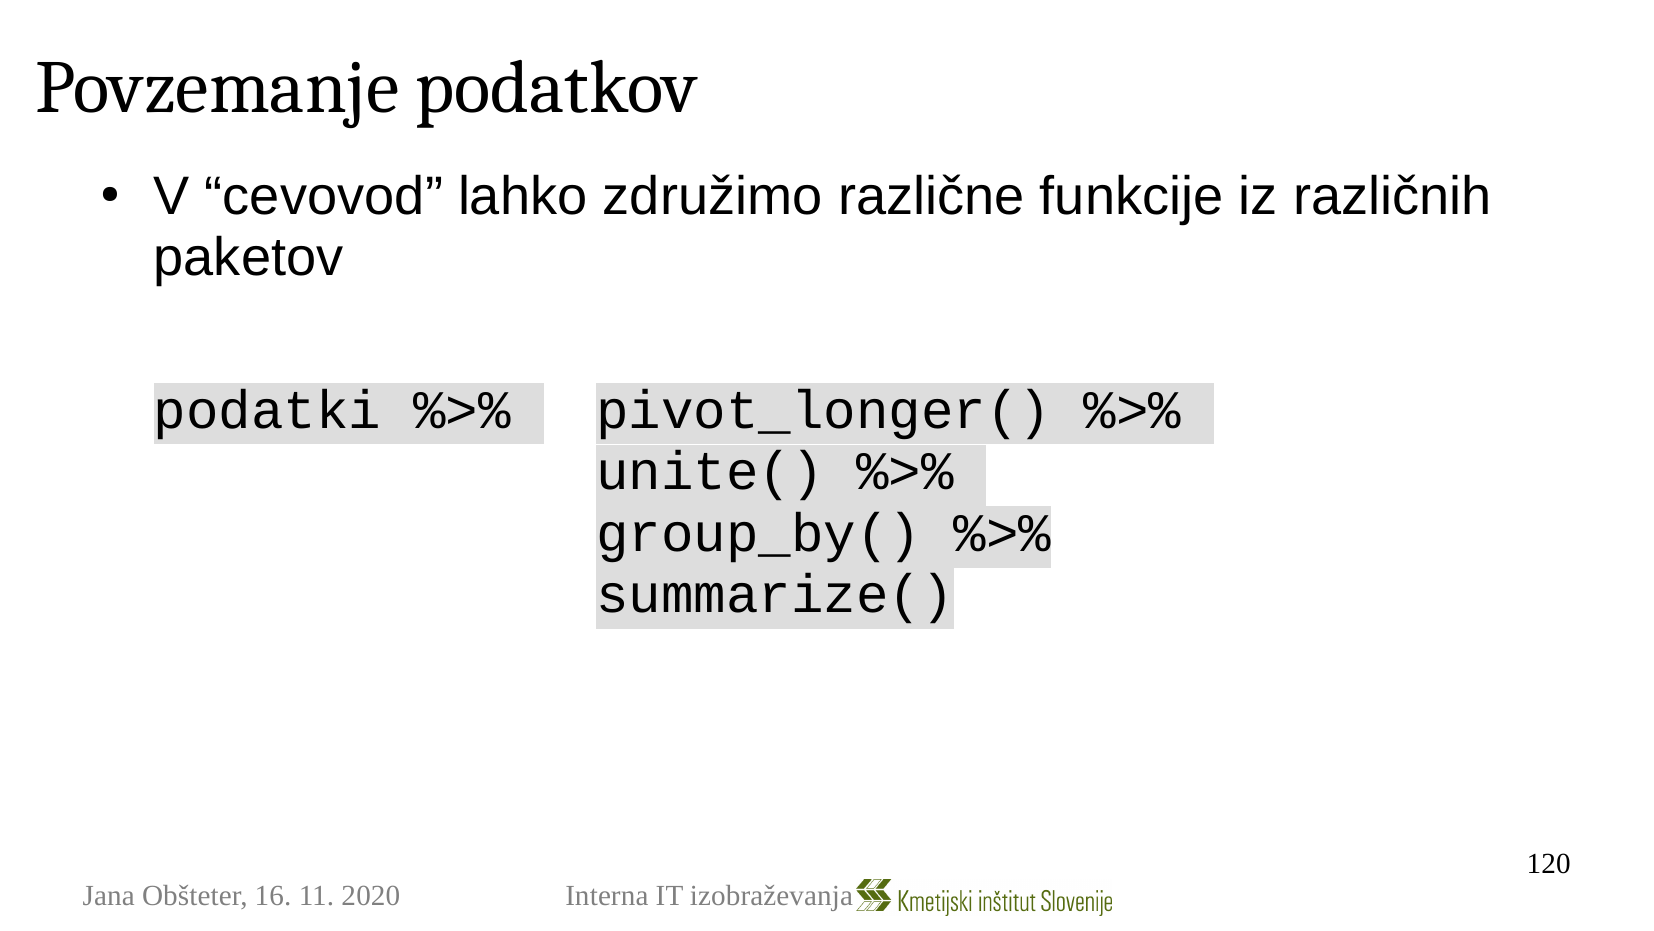

# Povzemanje podatkov
V “cevovod” lahko združimo različne funkcije iz različnih paketov
podatki %>% 	pivot_longer() %>%
						unite() %>%
						group_by() %>%
						summarize()
120